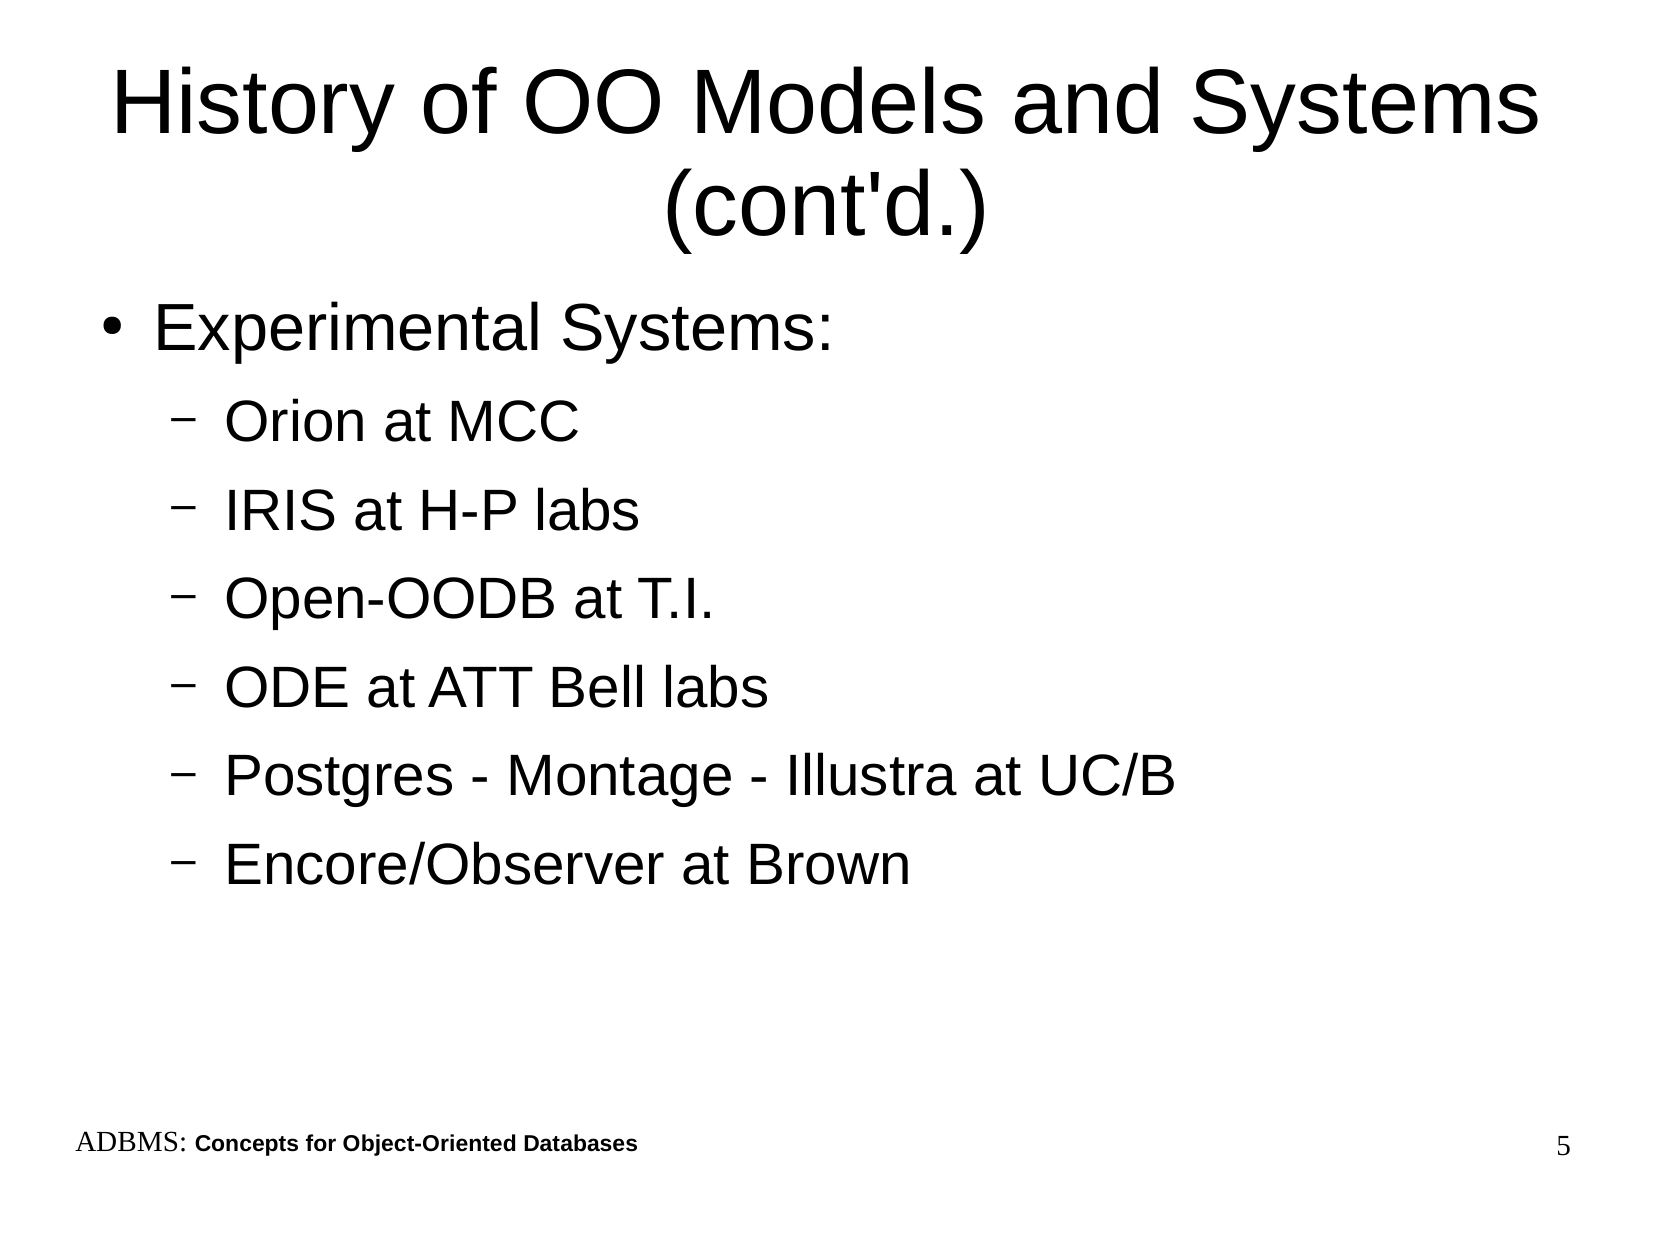

# History of OO Models and Systems (cont'd.)
Experimental Systems:
Orion at MCC
IRIS at H-P labs
Open-OODB at T.I.
ODE at ATT Bell labs
Postgres - Montage - Illustra at UC/B
Encore/Observer at Brown